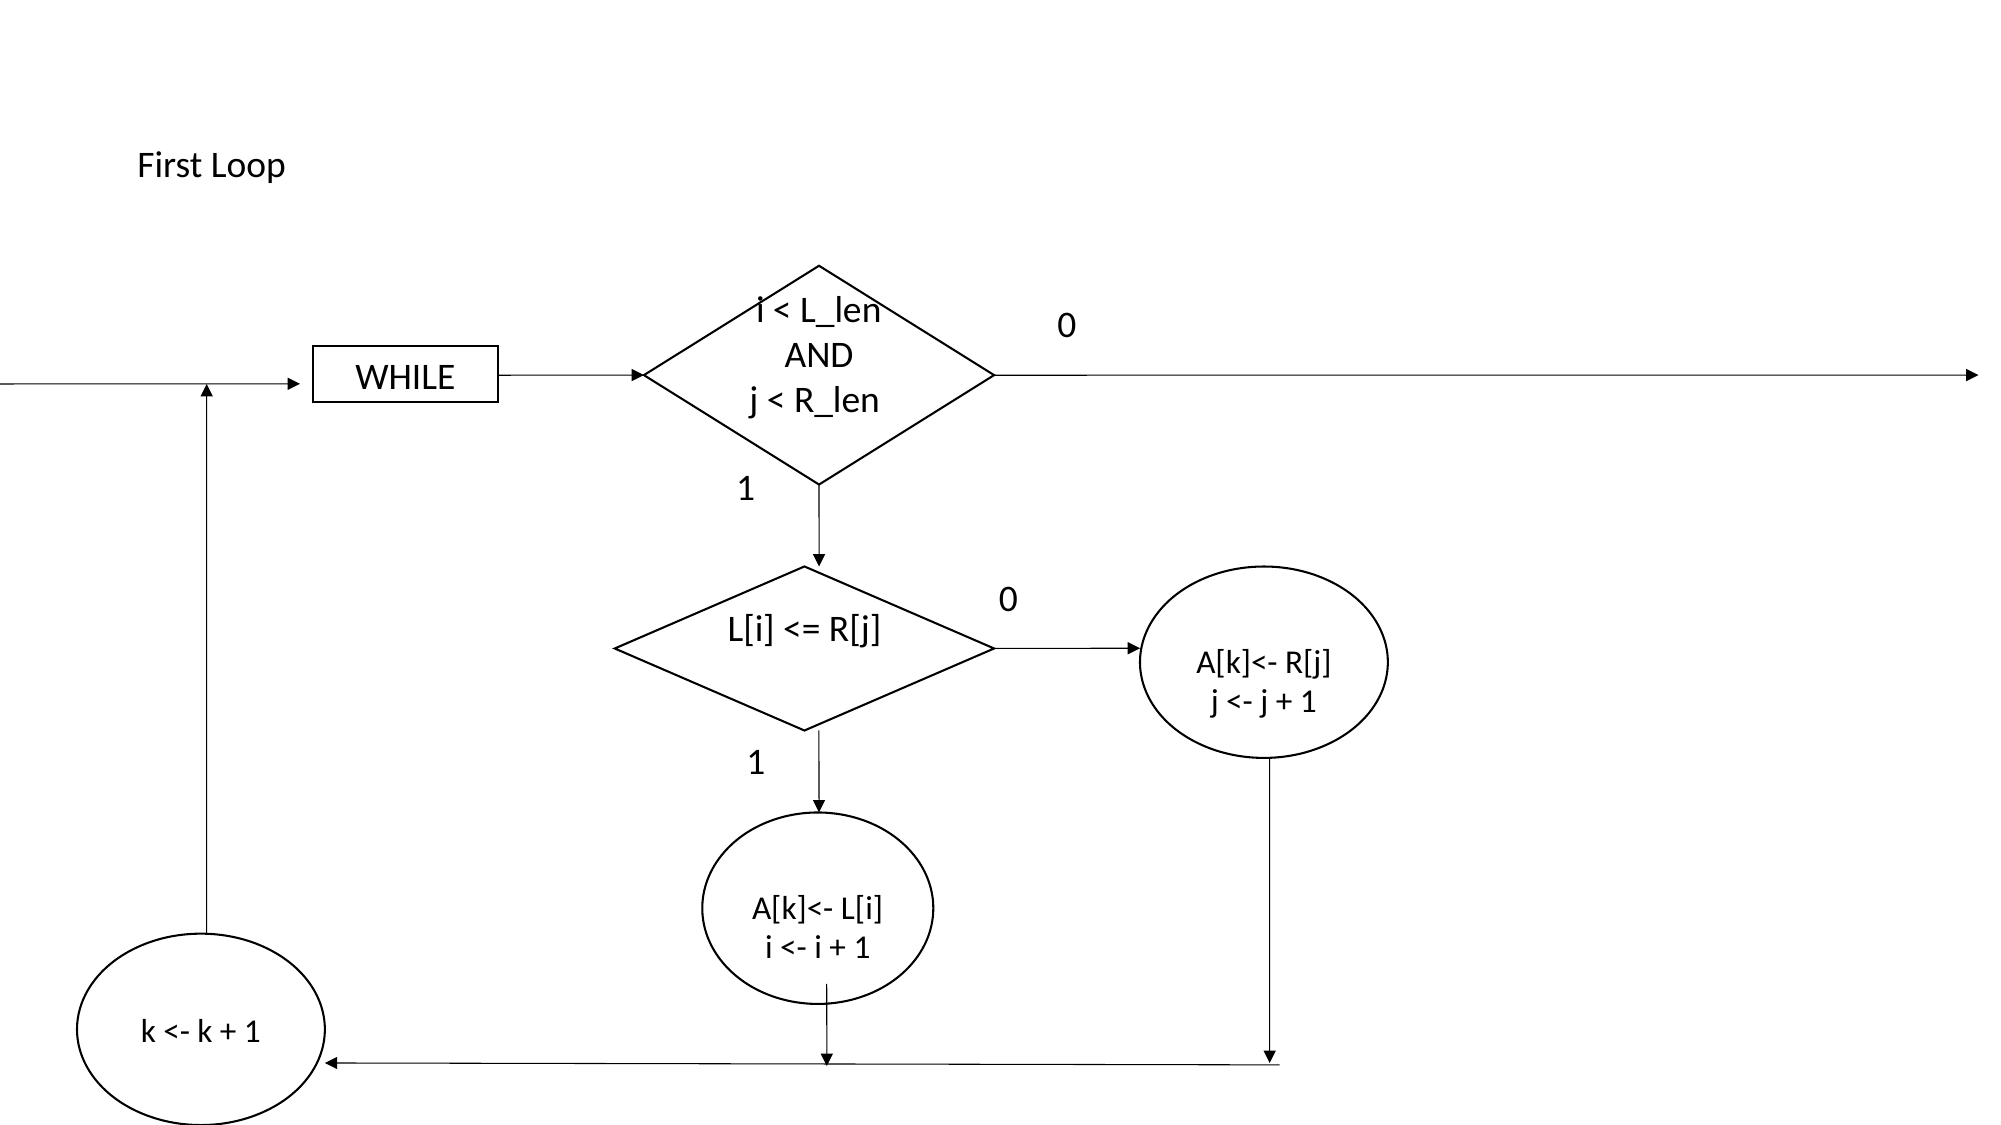

# First Loop
i < L_len AND
j < R_len
0
WHILE
1
L[i] <= R[j]
0
A[k]<- R[j]
j <- j + 1
1
A[k]<- L[i]
i <- i + 1
k <- k + 1